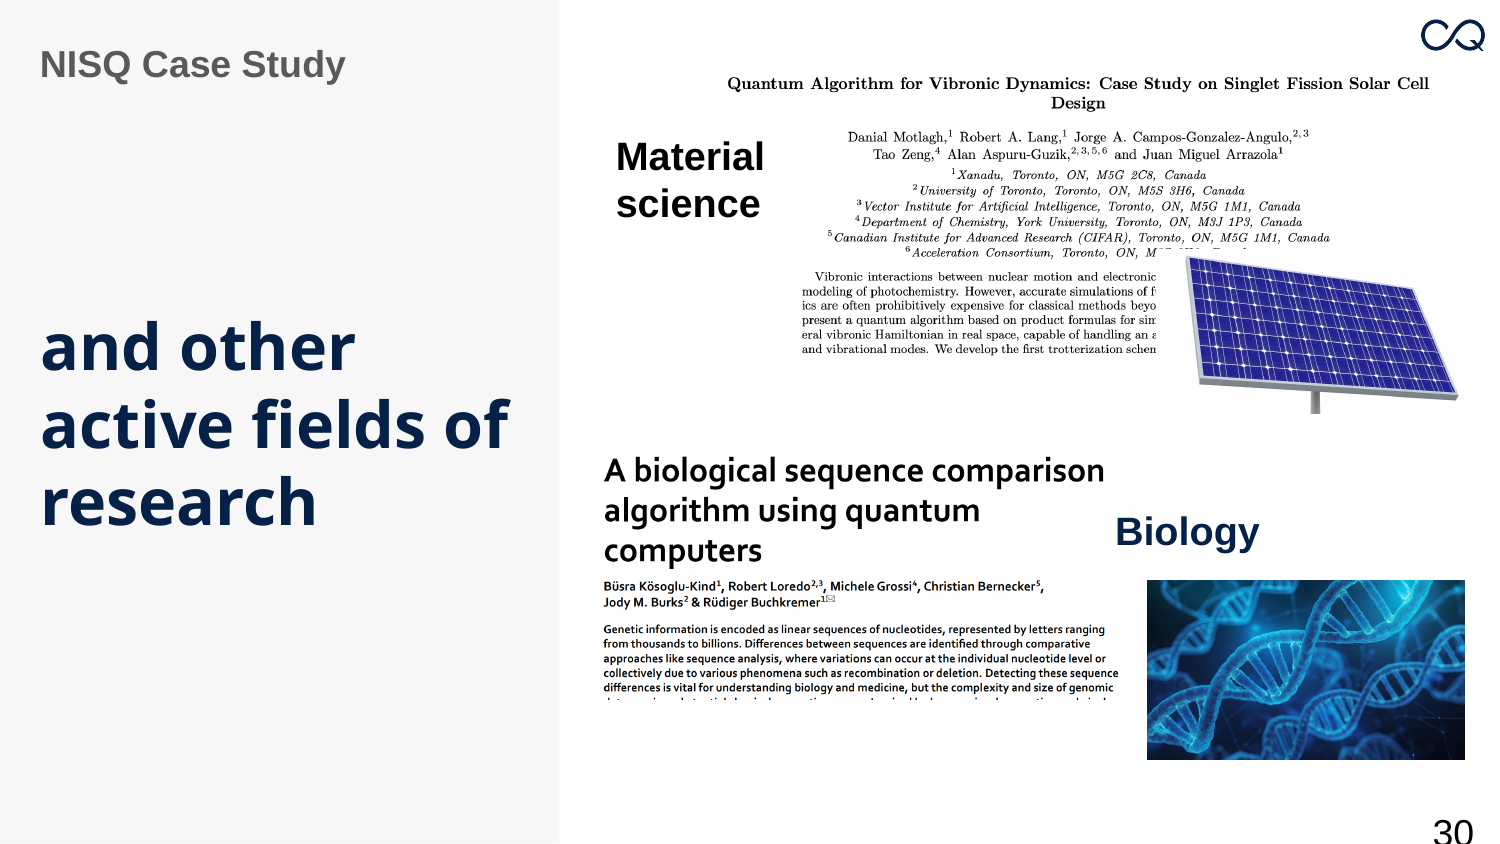

NISQ Case Study
Material science
# and other active fields of research
Biology